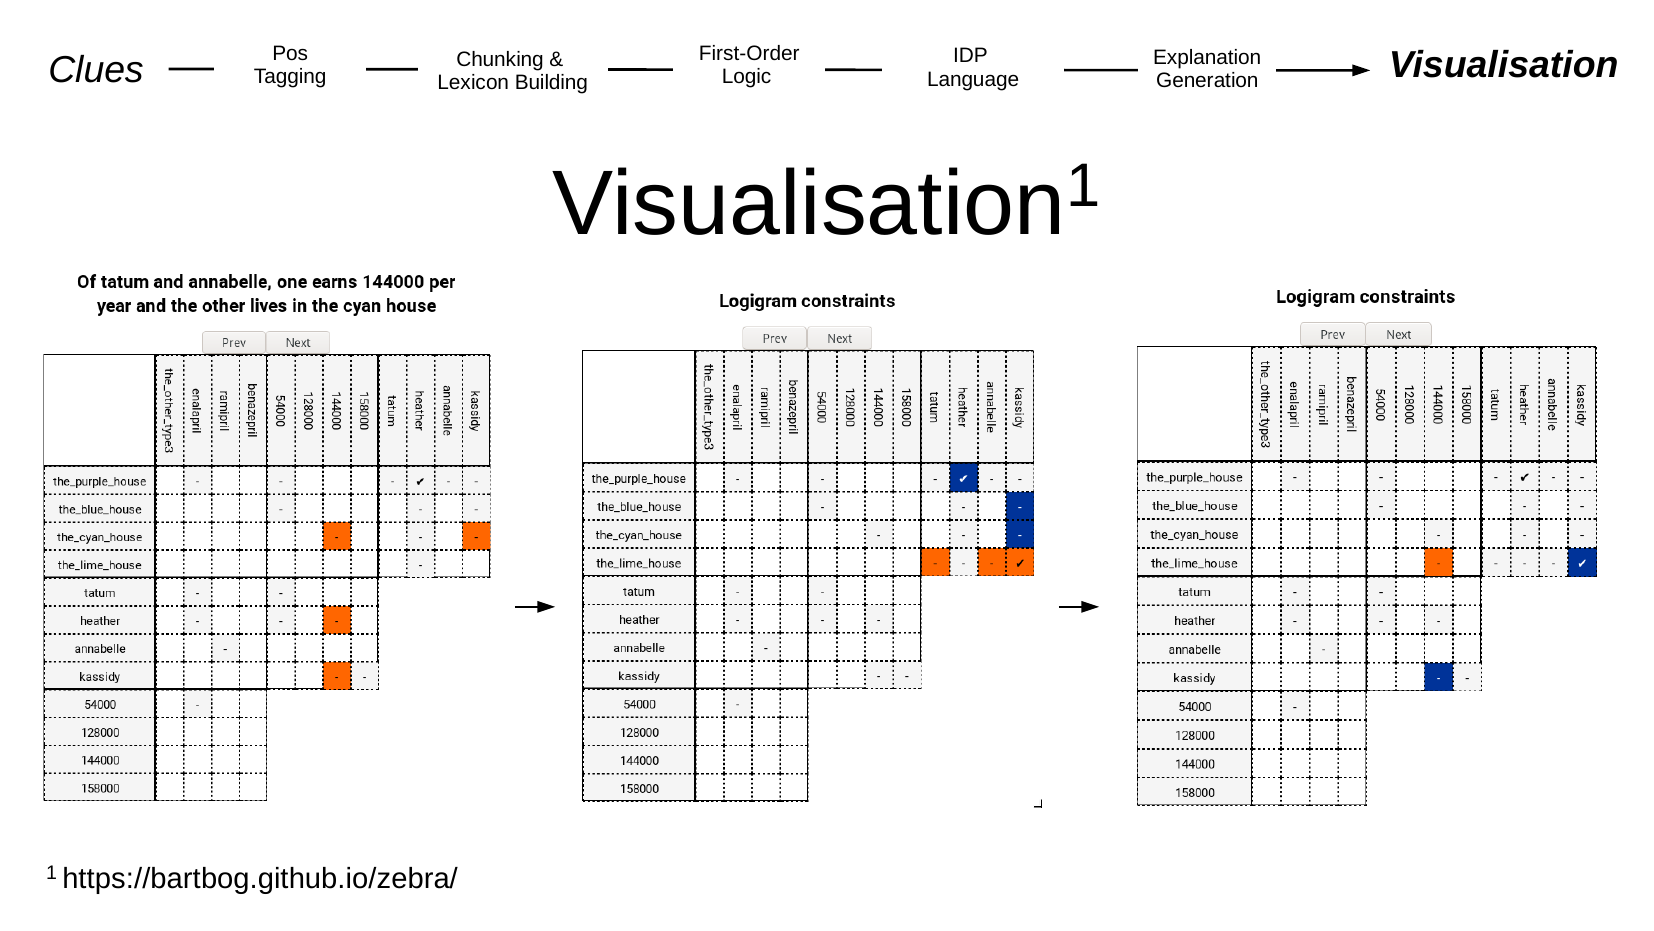

Pos
Tagging
First-Order
Logic
IDP
Language
Visualisation
Explanation
Generation
Chunking &
Lexicon Building
Clues
# Visualisation1
1 https://bartbog.github.io/zebra/